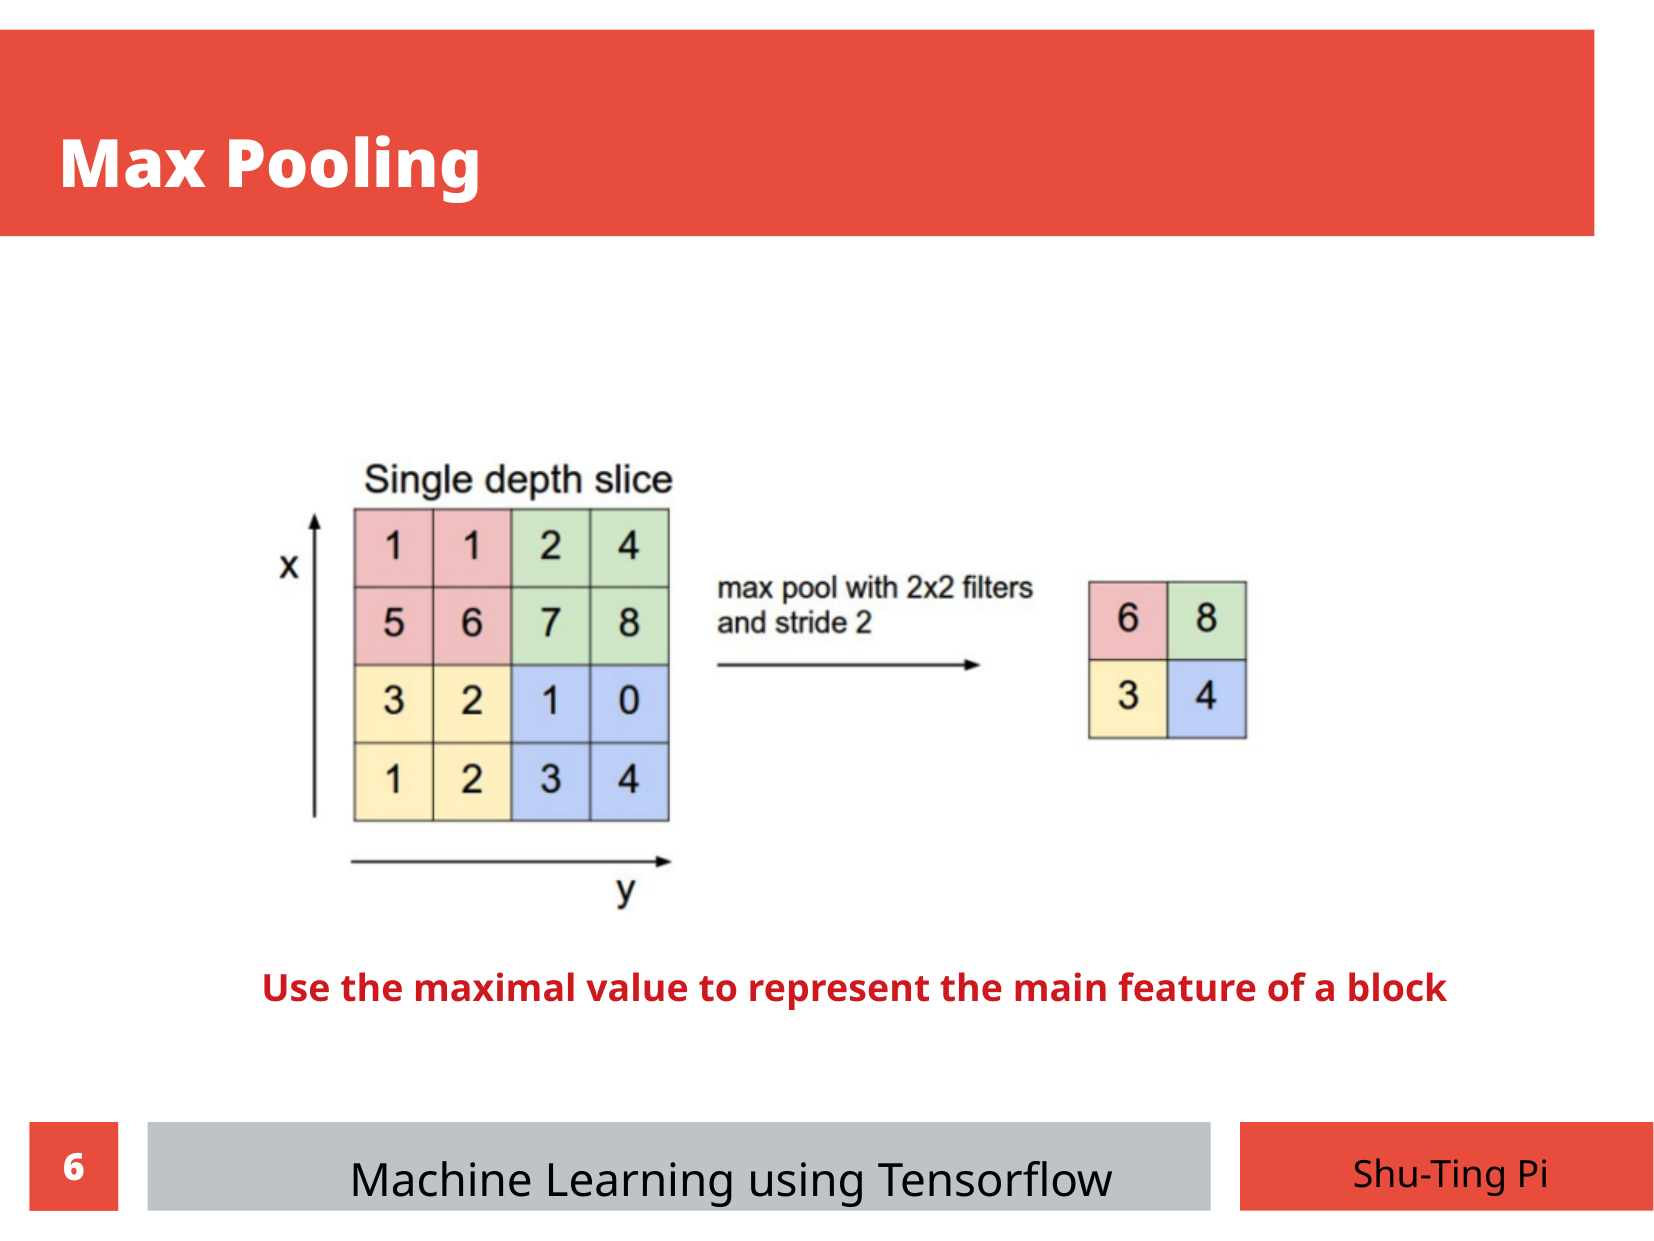

# Max Pooling
Use the maximal value to represent the main feature of a block
6
Machine Learning using Tensorflow
Shu-Ting Pi